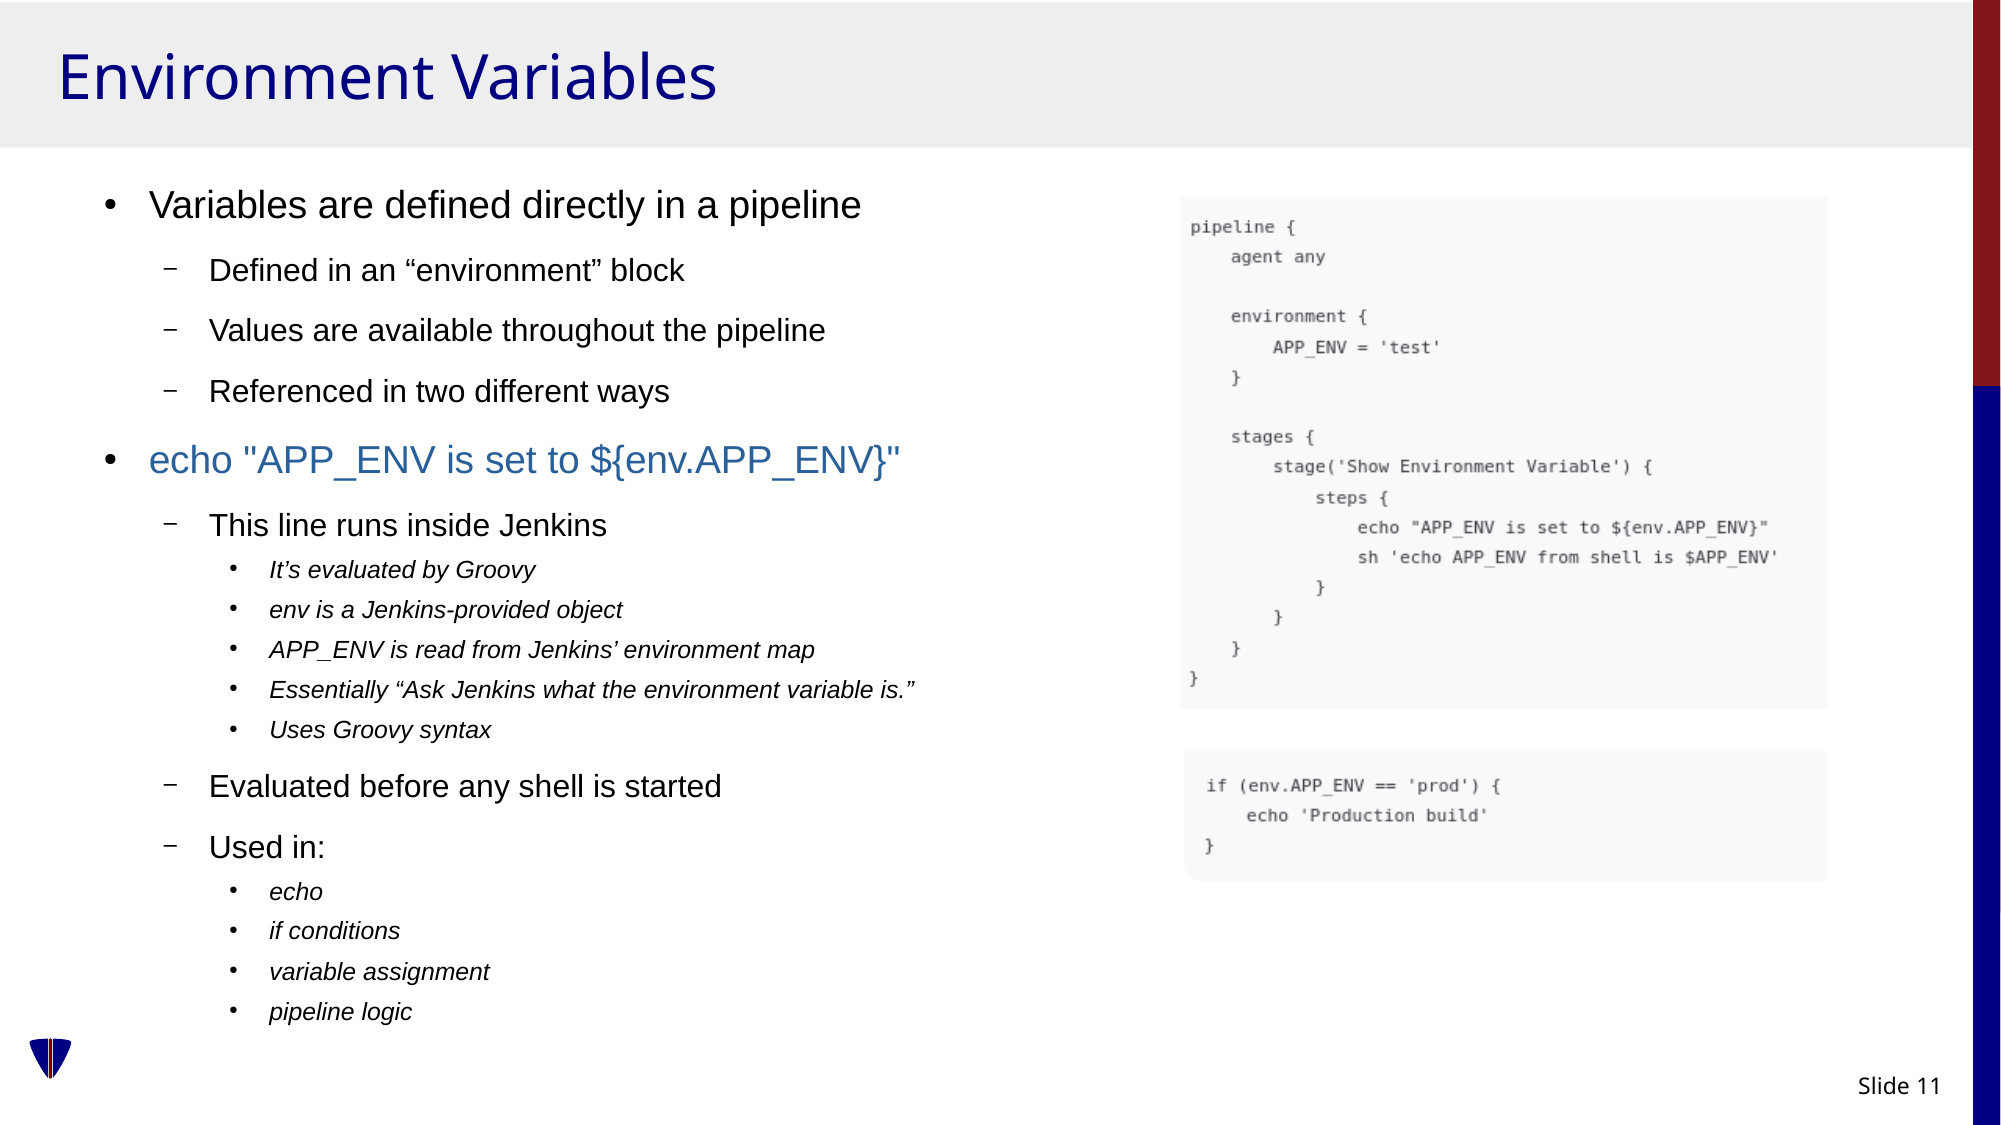

# Environment Variables
Variables are defined directly in a pipeline
Defined in an “environment” block
Values are available throughout the pipeline
Referenced in two different ways
echo "APP_ENV is set to ${env.APP_ENV}"
This line runs inside Jenkins
It’s evaluated by Groovy
env is a Jenkins-provided object
APP_ENV is read from Jenkins’ environment map
Essentially “Ask Jenkins what the environment variable is.”
Uses Groovy syntax
Evaluated before any shell is started
Used in:
echo
if conditions
variable assignment
pipeline logic